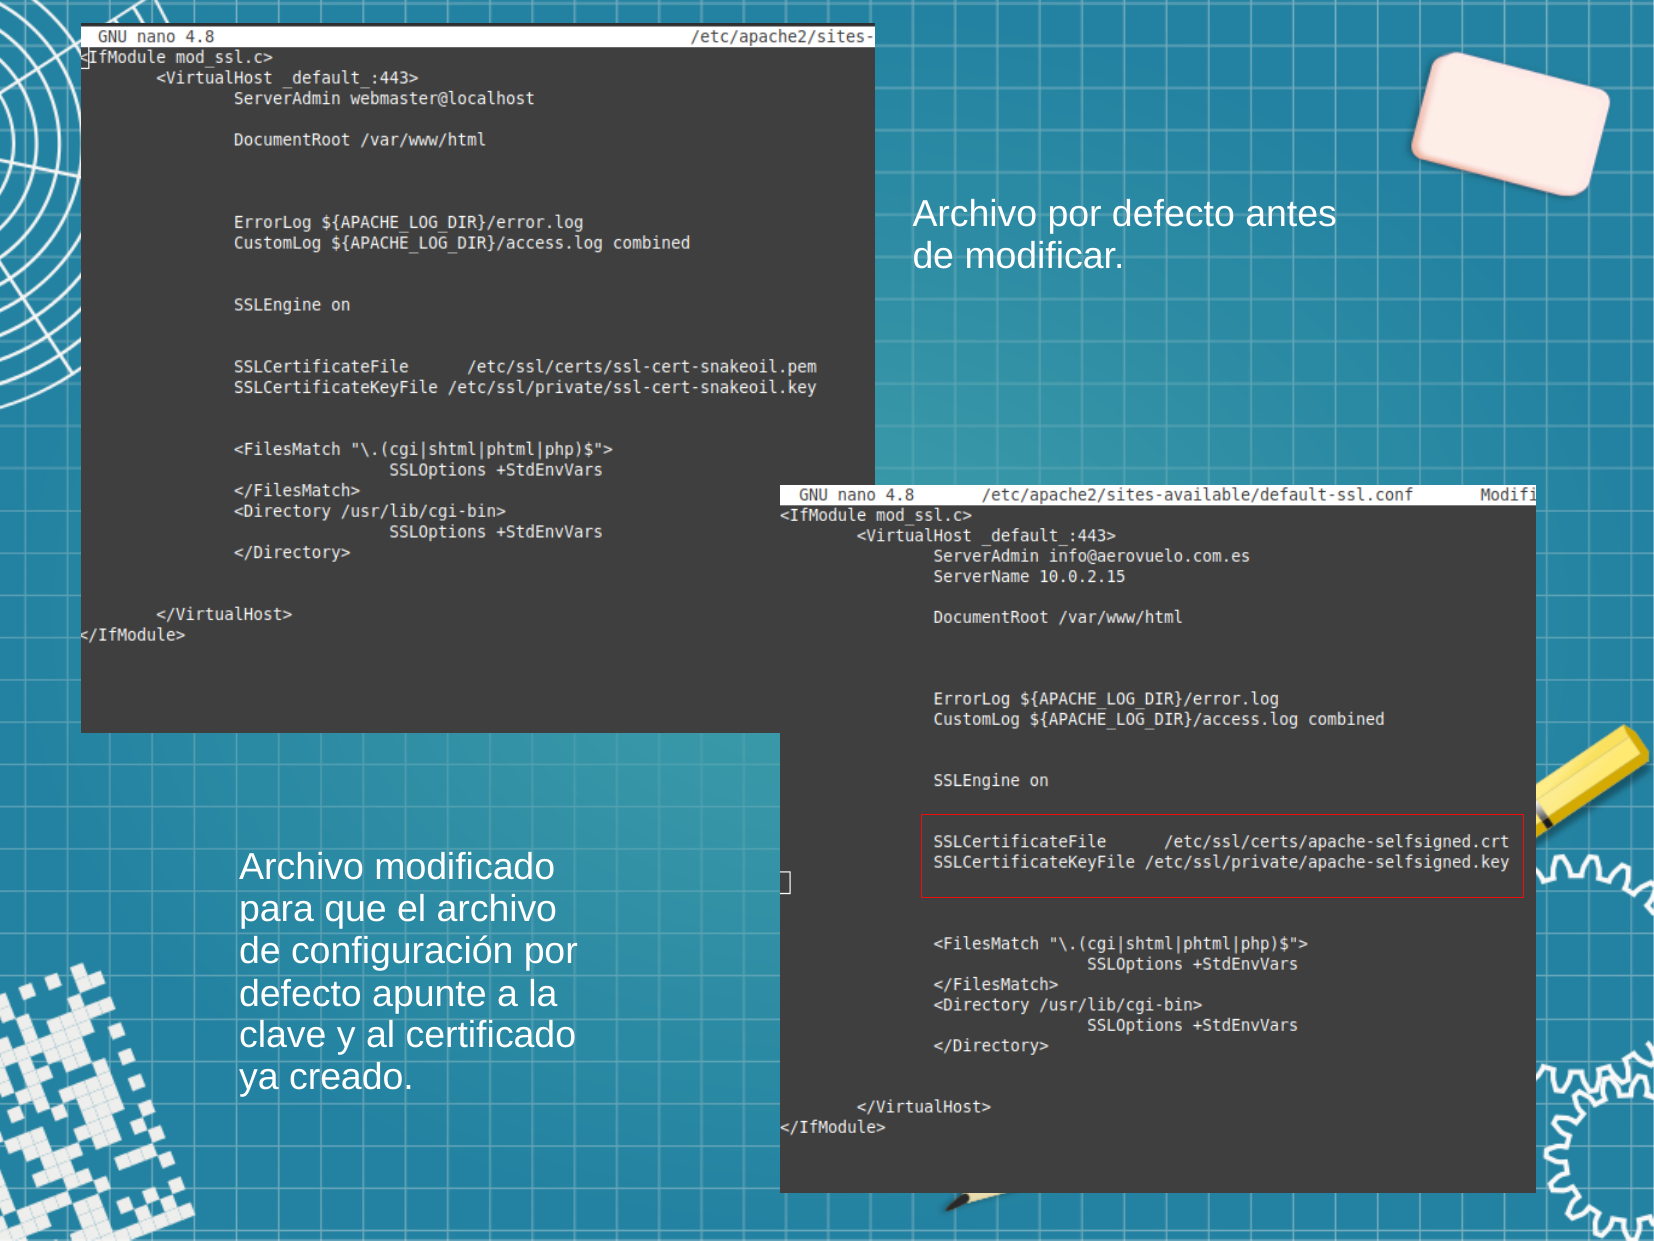

Archivo por defecto antes de modificar.
Archivo modificado para que el archivo de configuración por defecto apunte a la clave y al certificado ya creado.